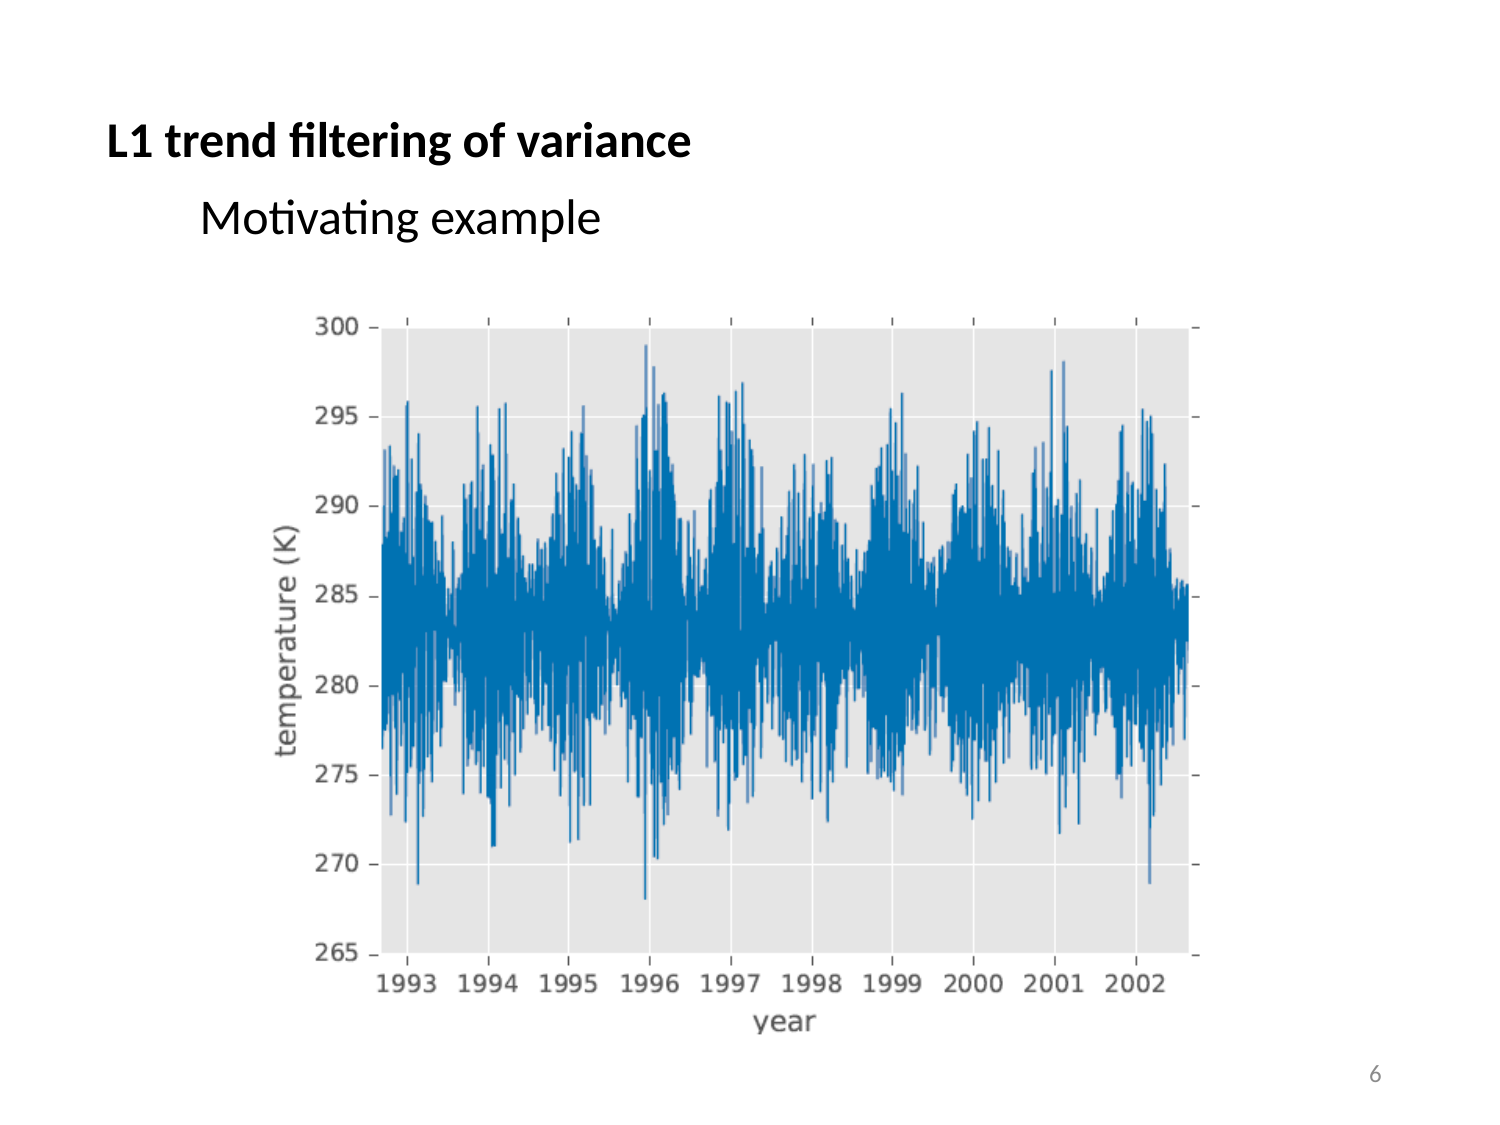

L1 trend filtering of variance
Motivating example